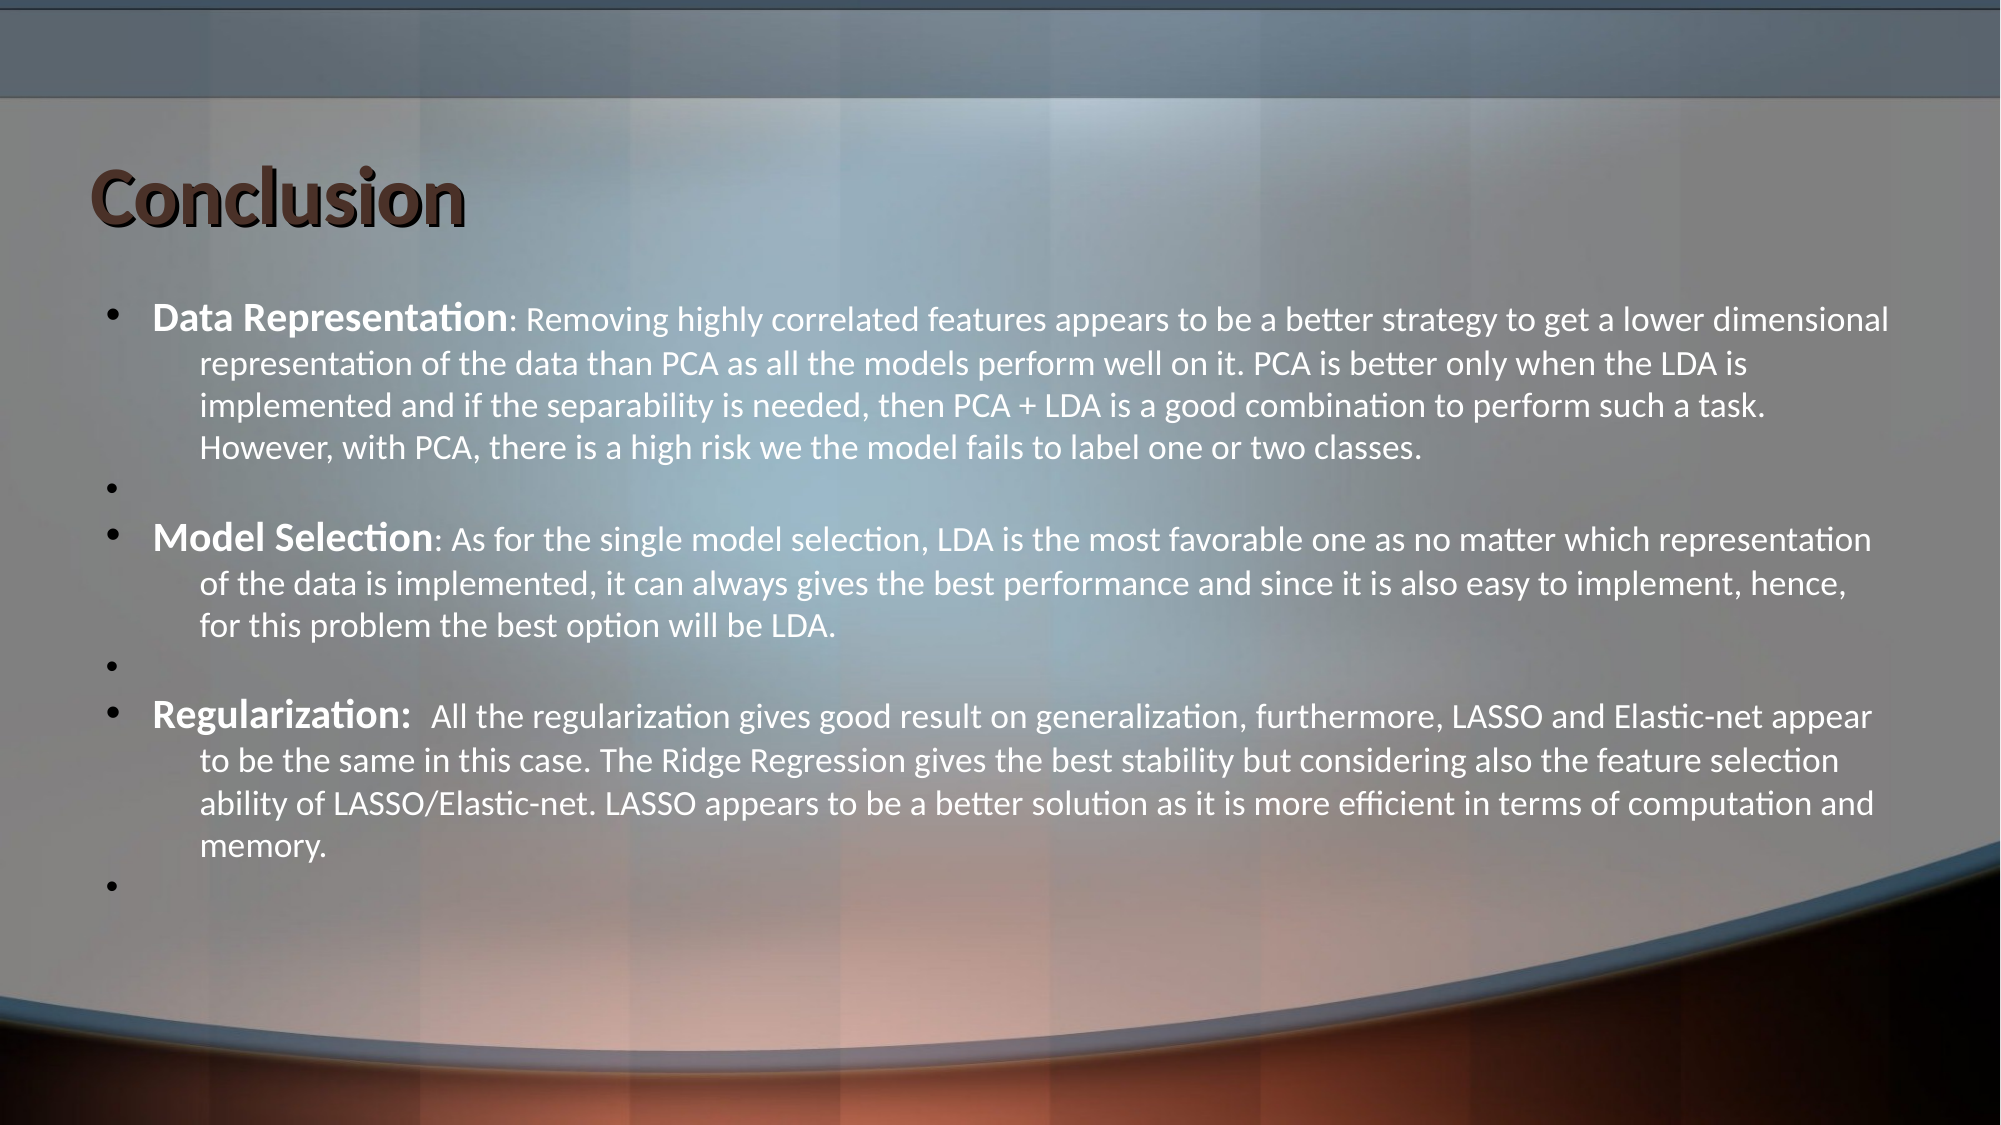

# Conclusion
Data Representation: Removing highly correlated features appears to be a better strategy to get a lower dimensional representation of the data than PCA as all the models perform well on it. PCA is better only when the LDA is implemented and if the separability is needed, then PCA + LDA is a good combination to perform such a task. However, with PCA, there is a high risk we the model fails to label one or two classes.
Model Selection: As for the single model selection, LDA is the most favorable one as no matter which representation of the data is implemented, it can always gives the best performance and since it is also easy to implement, hence, for this problem the best option will be LDA.
Regularization: All the regularization gives good result on generalization, furthermore, LASSO and Elastic-net appear to be the same in this case. The Ridge Regression gives the best stability but considering also the feature selection ability of LASSO/Elastic-net. LASSO appears to be a better solution as it is more efficient in terms of computation and memory.